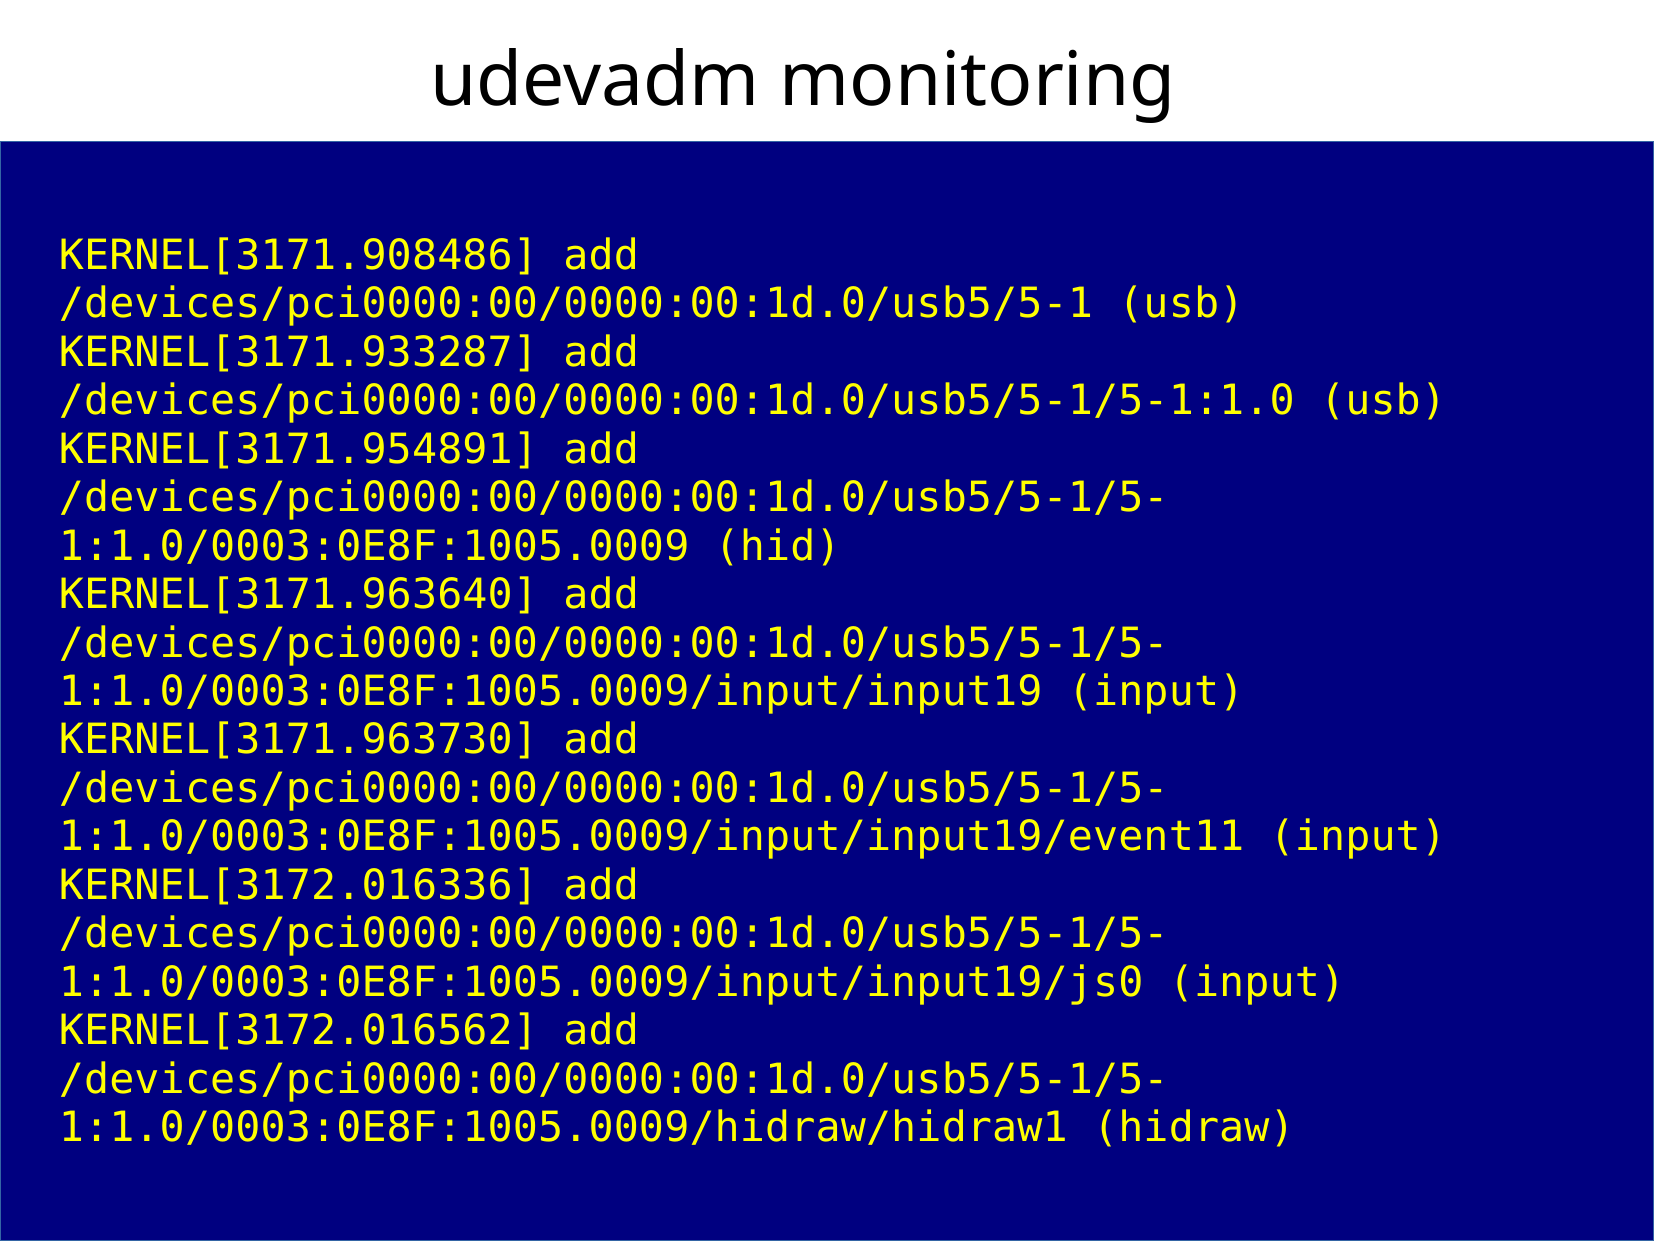

# udevadm monitoring
KERNEL[3171.908486] add /devices/pci0000:00/0000:00:1d.0/usb5/5-1 (usb)
KERNEL[3171.933287] add /devices/pci0000:00/0000:00:1d.0/usb5/5-1/5-1:1.0 (usb)
KERNEL[3171.954891] add /devices/pci0000:00/0000:00:1d.0/usb5/5-1/5-1:1.0/0003:0E8F:1005.0009 (hid)
KERNEL[3171.963640] add /devices/pci0000:00/0000:00:1d.0/usb5/5-1/5-1:1.0/0003:0E8F:1005.0009/input/input19 (input)
KERNEL[3171.963730] add /devices/pci0000:00/0000:00:1d.0/usb5/5-1/5-1:1.0/0003:0E8F:1005.0009/input/input19/event11 (input)
KERNEL[3172.016336] add /devices/pci0000:00/0000:00:1d.0/usb5/5-1/5-1:1.0/0003:0E8F:1005.0009/input/input19/js0 (input)
KERNEL[3172.016562] add /devices/pci0000:00/0000:00:1d.0/usb5/5-1/5-1:1.0/0003:0E8F:1005.0009/hidraw/hidraw1 (hidraw)